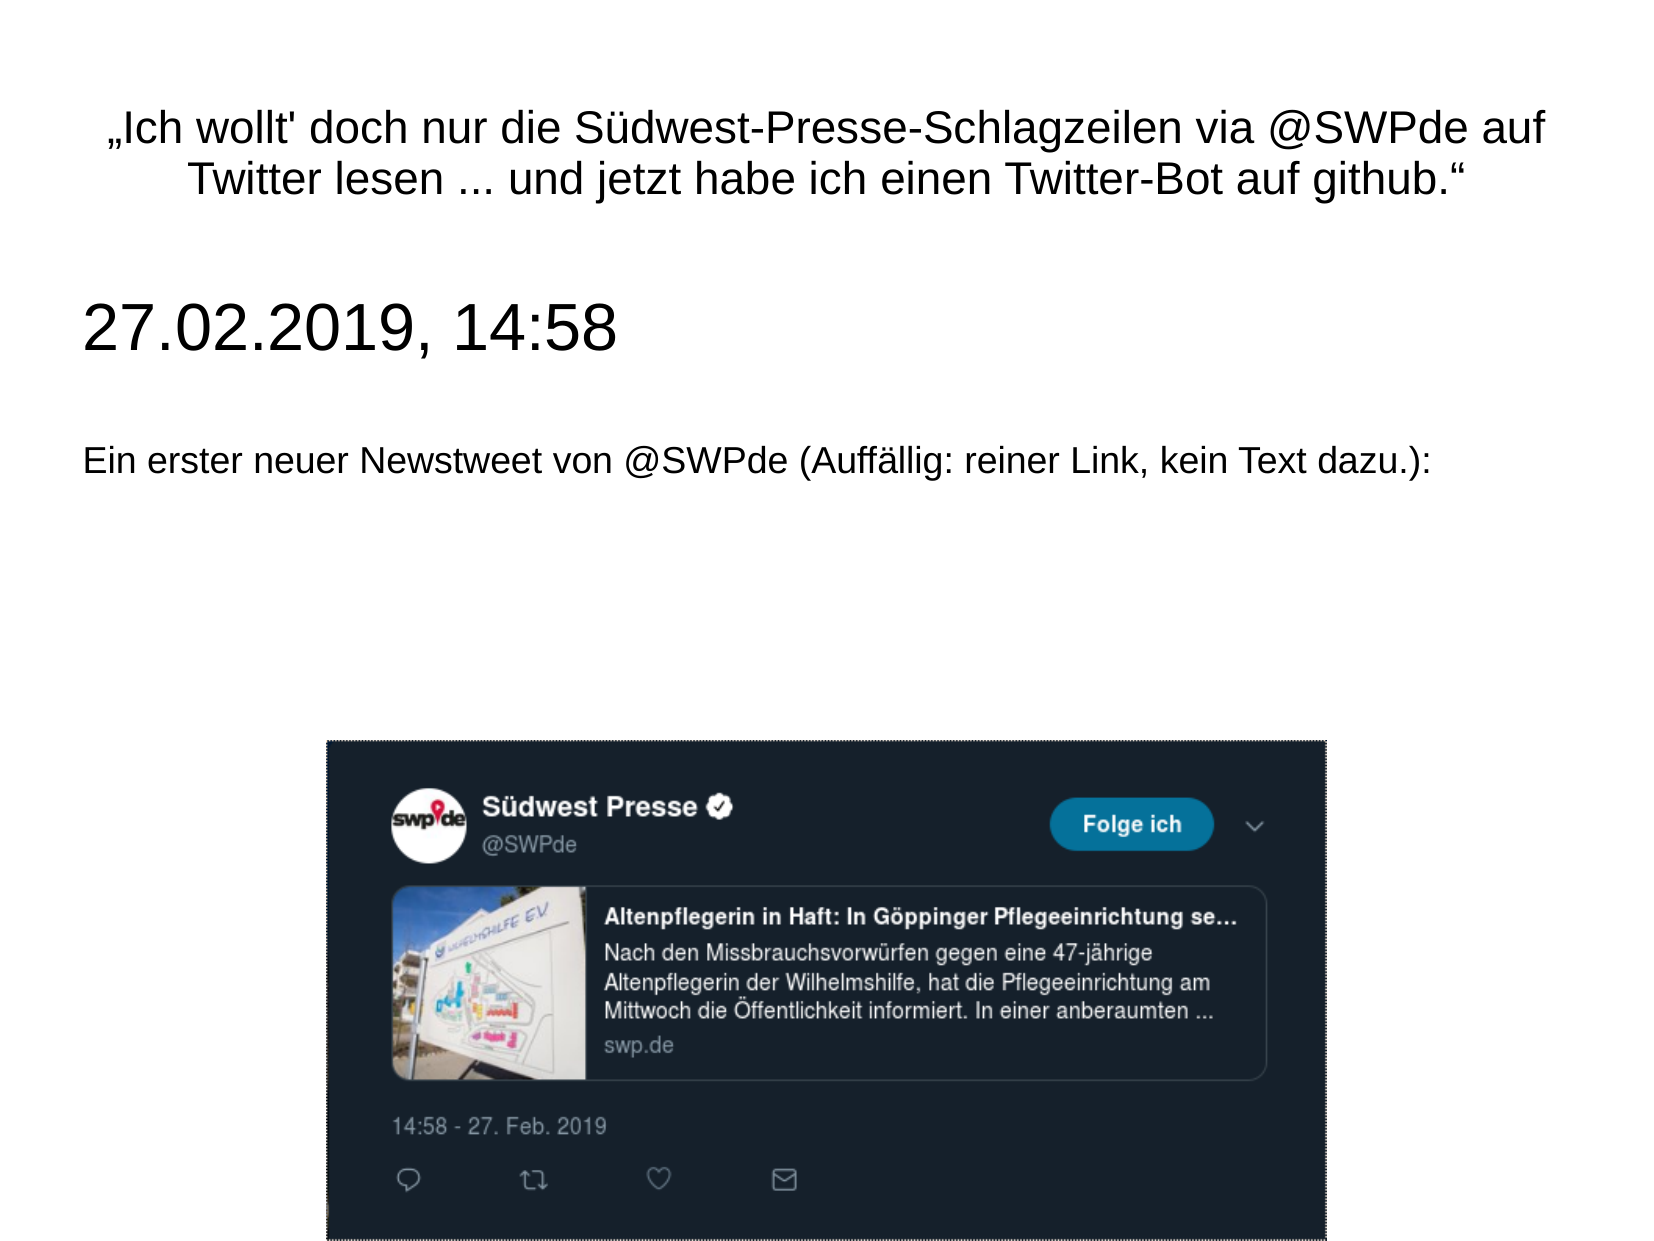

# „Ich wollt' doch nur die Südwest-Presse-Schlagzeilen via @SWPde auf Twitter lesen ... und jetzt habe ich einen Twitter-Bot auf github.“
27.02.2019, 14:58
Ein erster neuer Newstweet von @SWPde (Auffällig: reiner Link, kein Text dazu.):